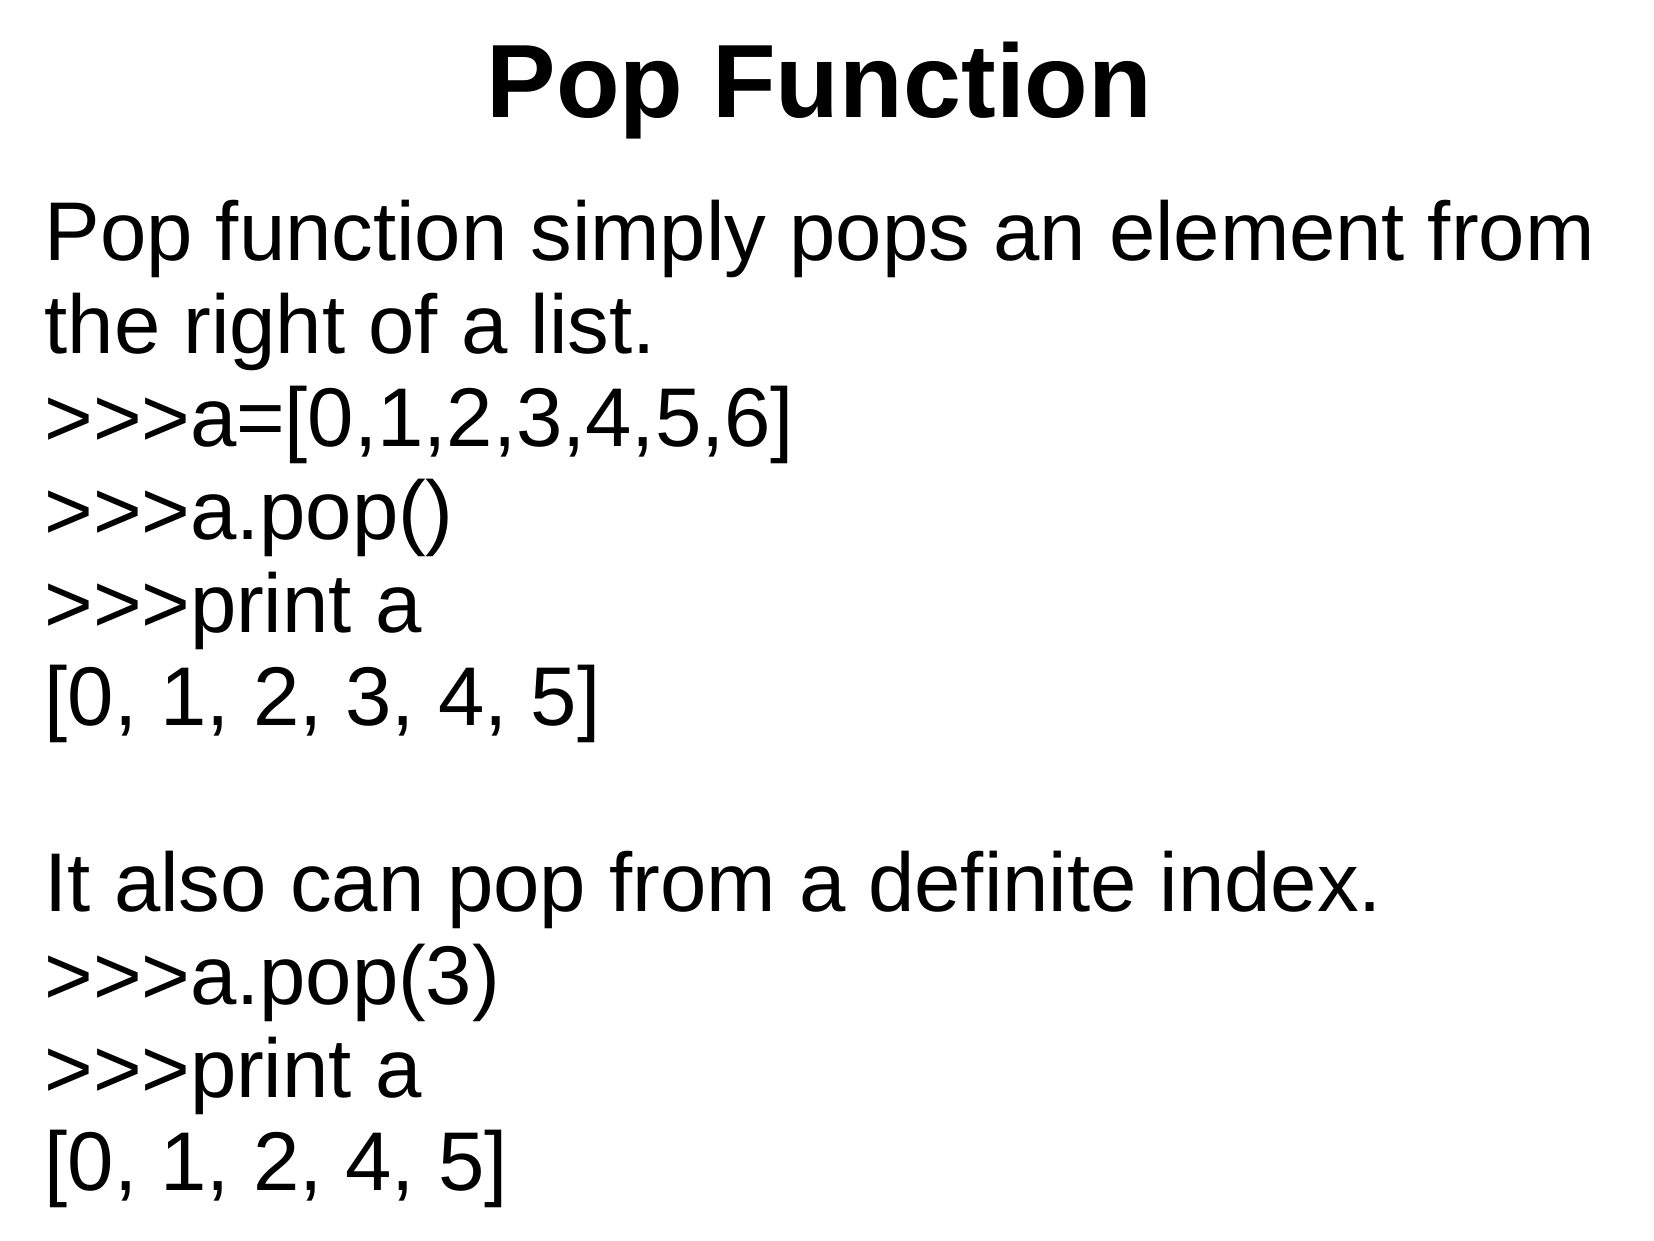

Pop Function
Pop function simply pops an element from the right of a list.
>>>a=[0,1,2,3,4,5,6]
>>>a.pop()
>>>print a
[0, 1, 2, 3, 4, 5]
It also can pop from a definite index.
>>>a.pop(3)
>>>print a
[0, 1, 2, 4, 5]